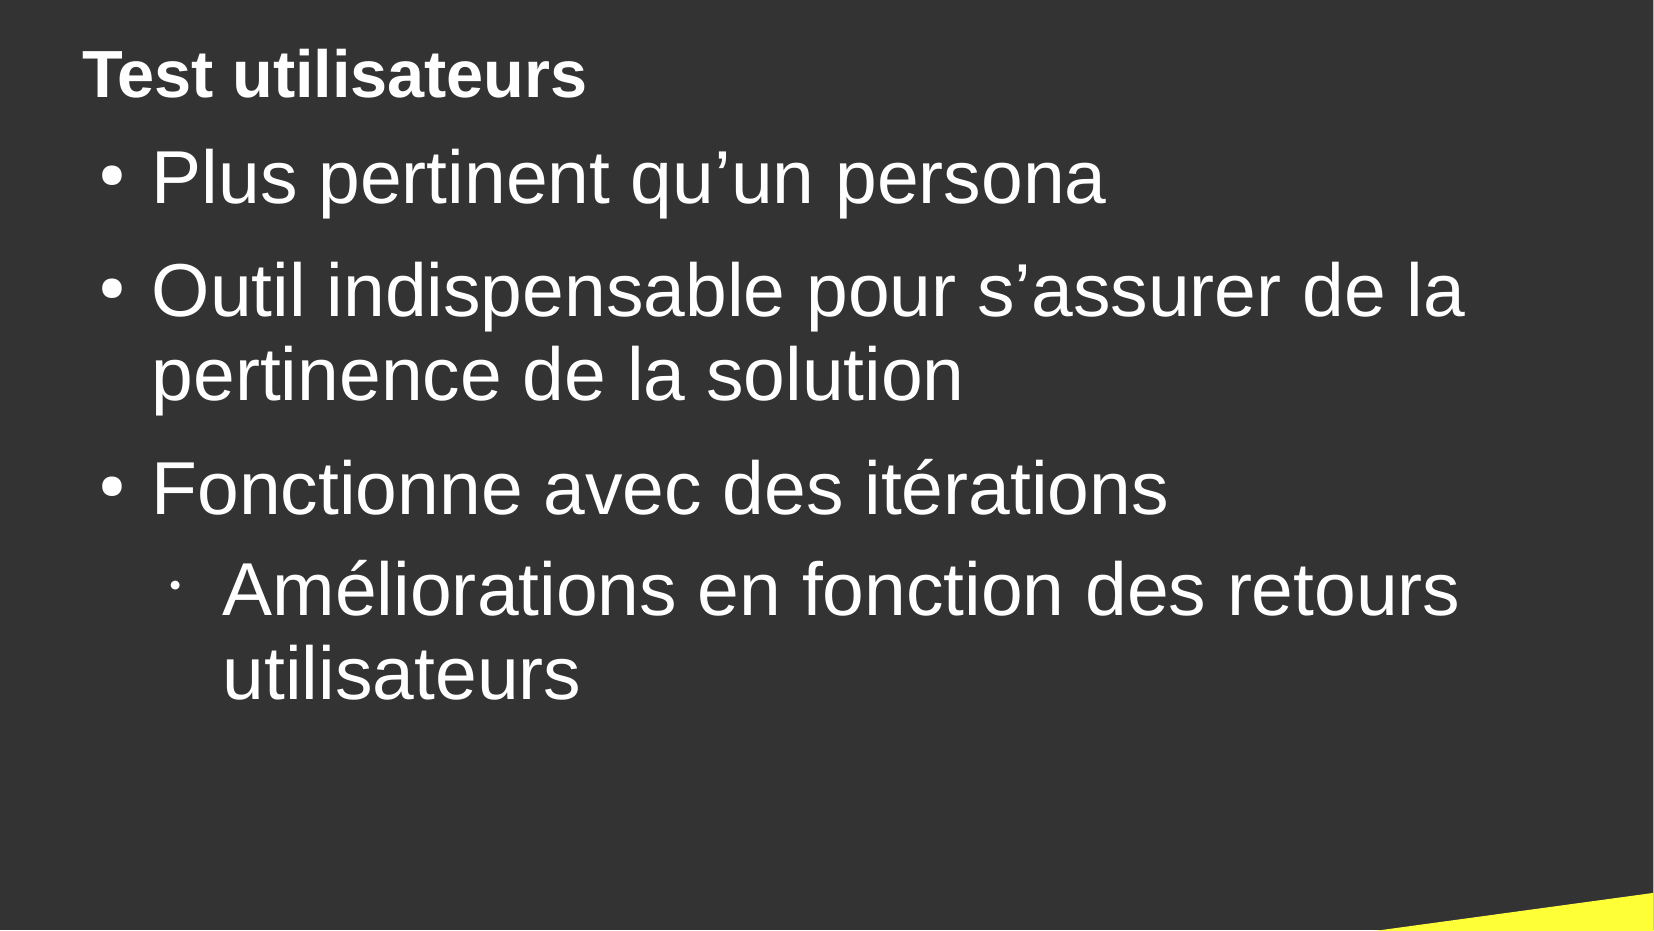

# Test utilisateurs
Plus pertinent qu’un persona
Outil indispensable pour s’assurer de la pertinence de la solution
Fonctionne avec des itérations
Améliorations en fonction des retours utilisateurs